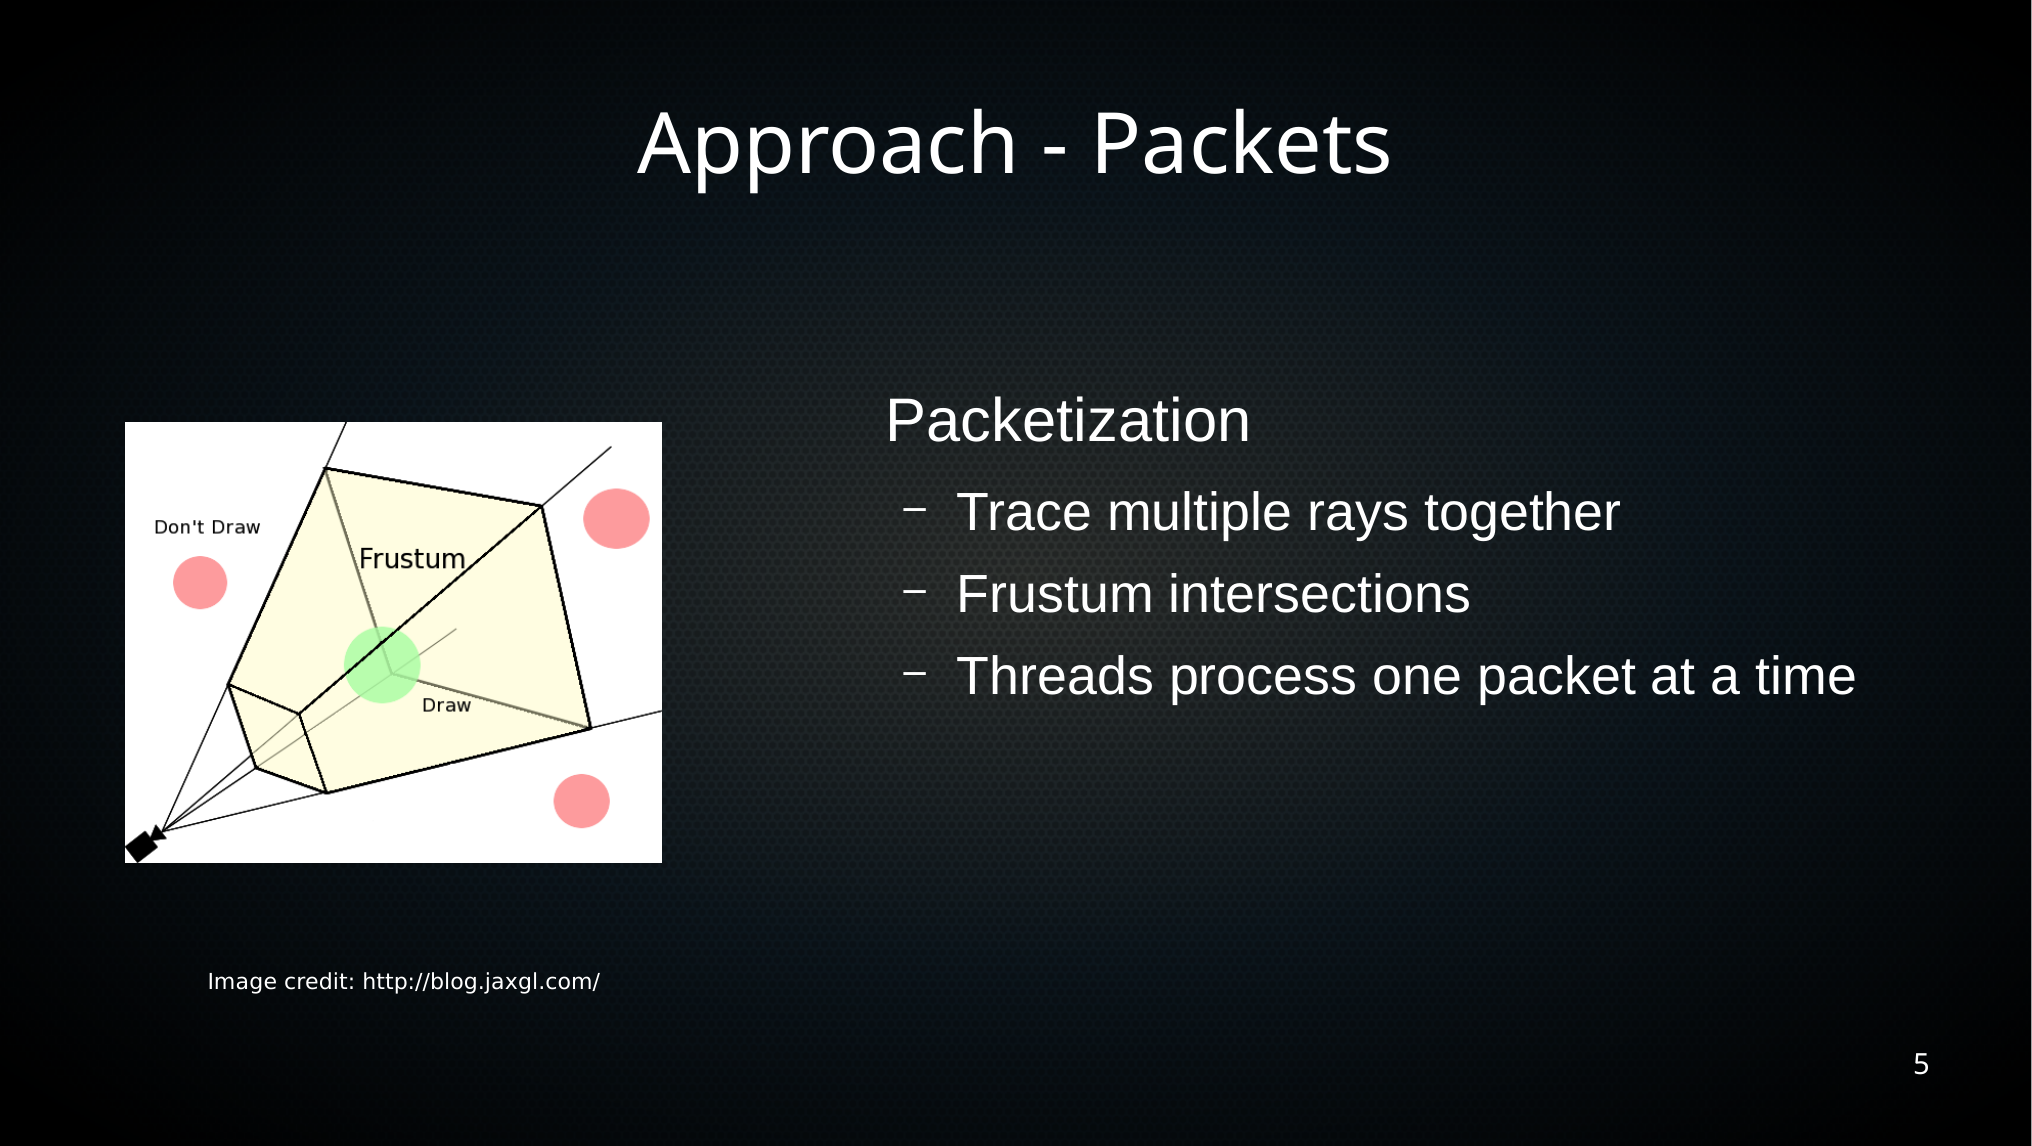

# Approach - Packets
Packetization
Trace multiple rays together
Frustum intersections
Threads process one packet at a time
Image credit: http://blog.jaxgl.com/
5